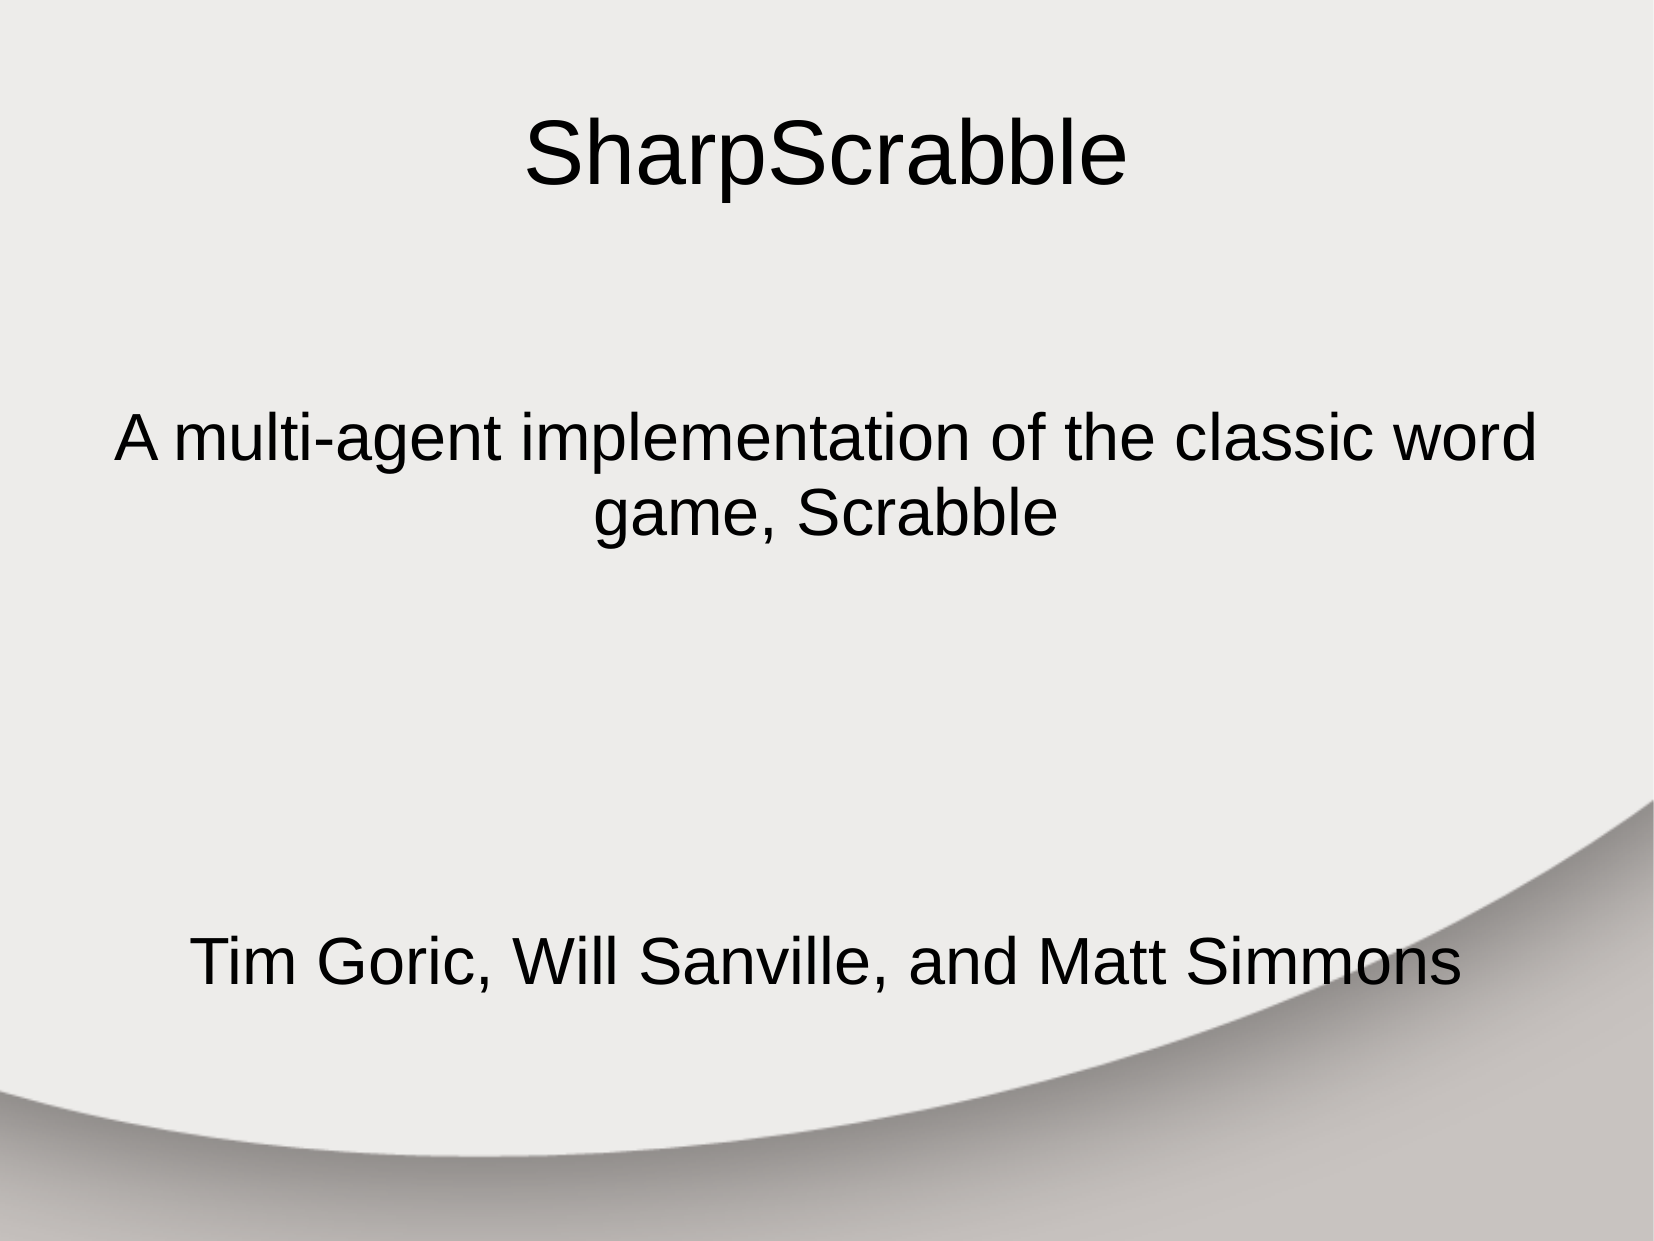

# SharpScrabble
A multi-agent implementation of the classic word game, Scrabble
Tim Goric, Will Sanville, and Matt Simmons